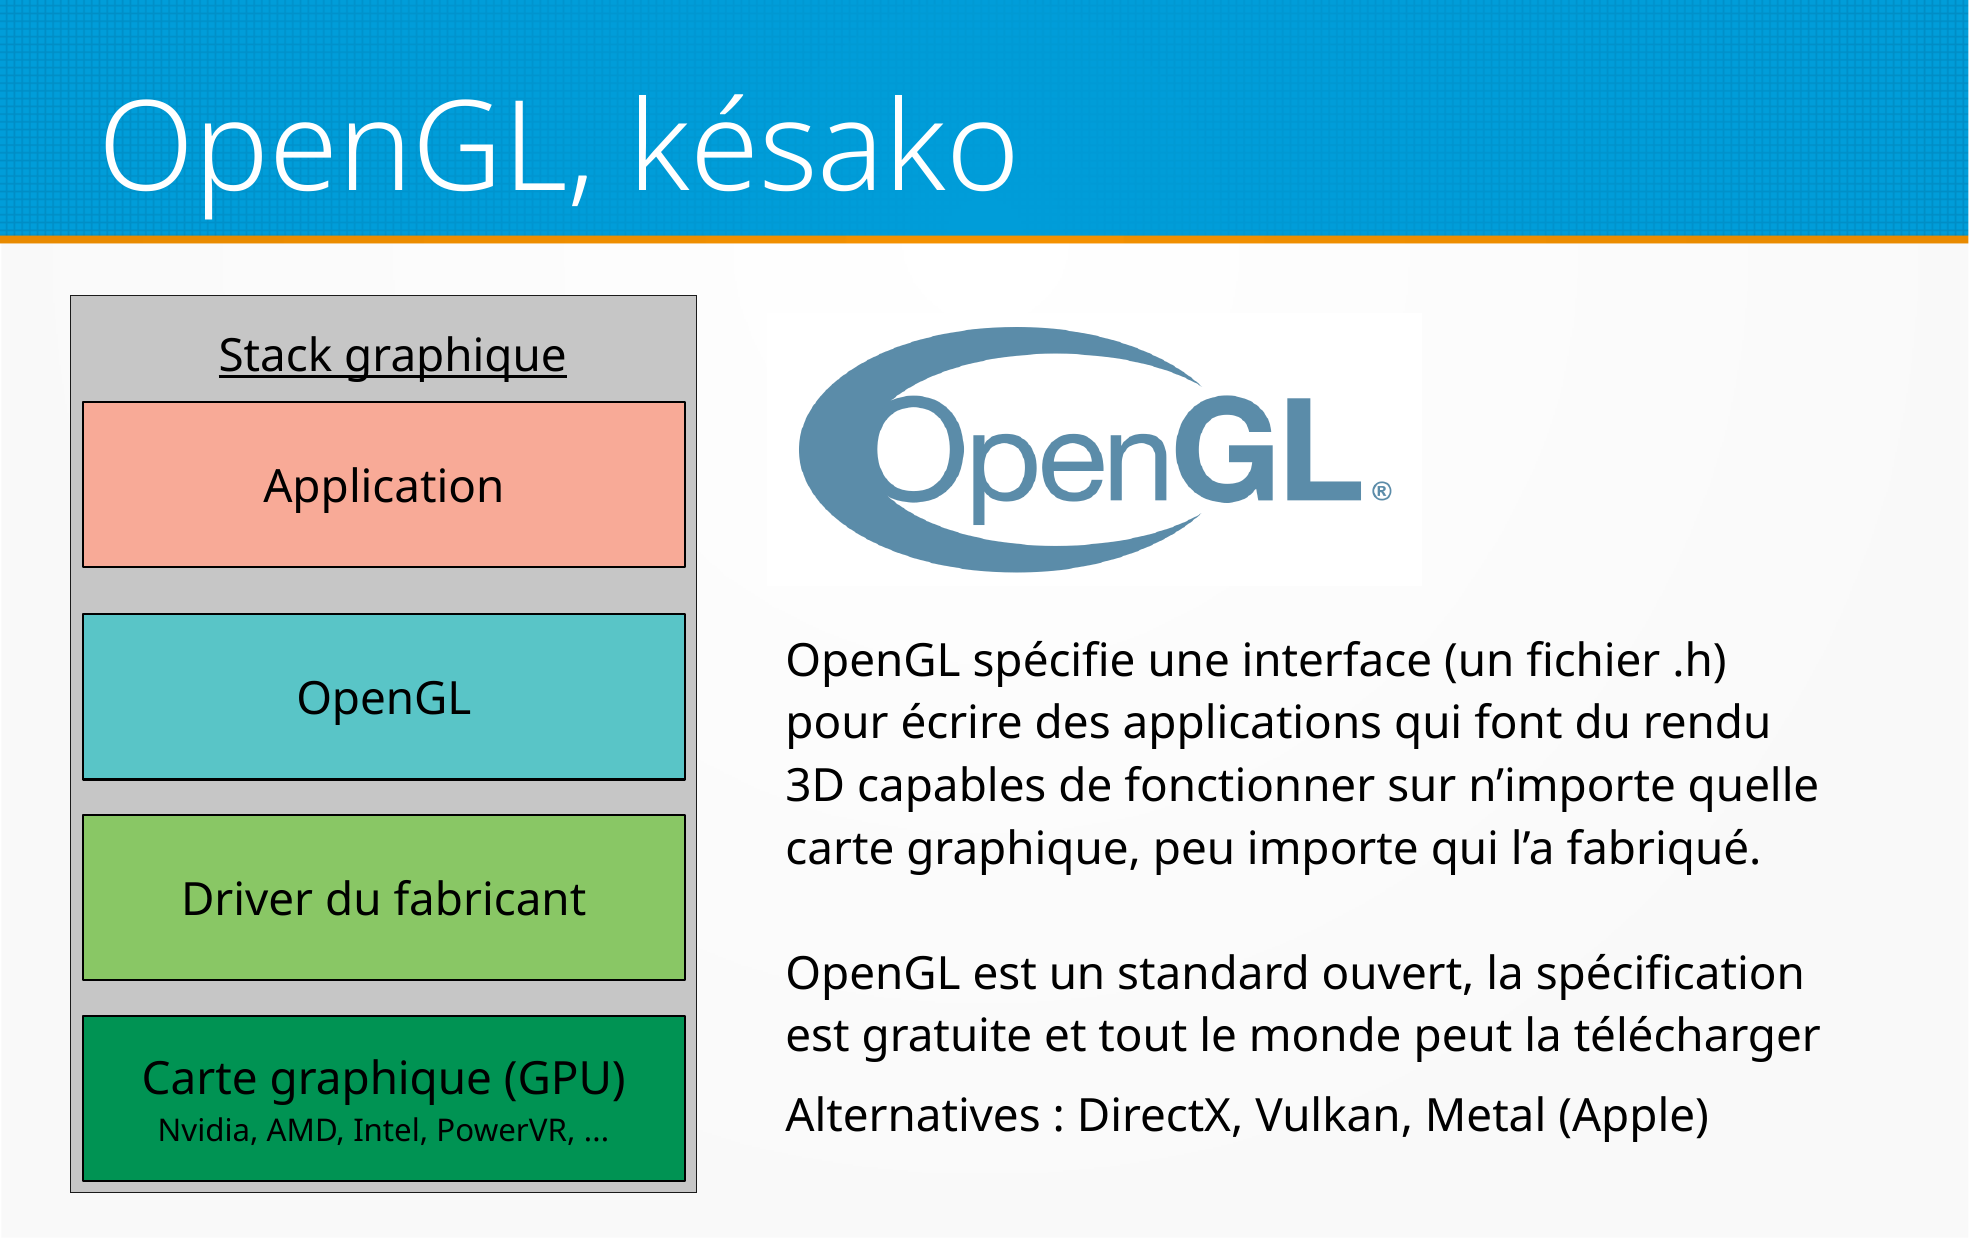

# OpenGL, késako
Stack graphique
Application
OpenGL
OpenGL spécifie une interface (un fichier .h) pour écrire des applications qui font du rendu 3D capables de fonctionner sur n’importe quelle carte graphique, peu importe qui l’a fabriqué.
OpenGL est un standard ouvert, la spécification est gratuite et tout le monde peut la télécharger
Driver du fabricant
Carte graphique (GPU)
Nvidia, AMD, Intel, PowerVR, ...
Alternatives : DirectX, Vulkan, Metal (Apple)